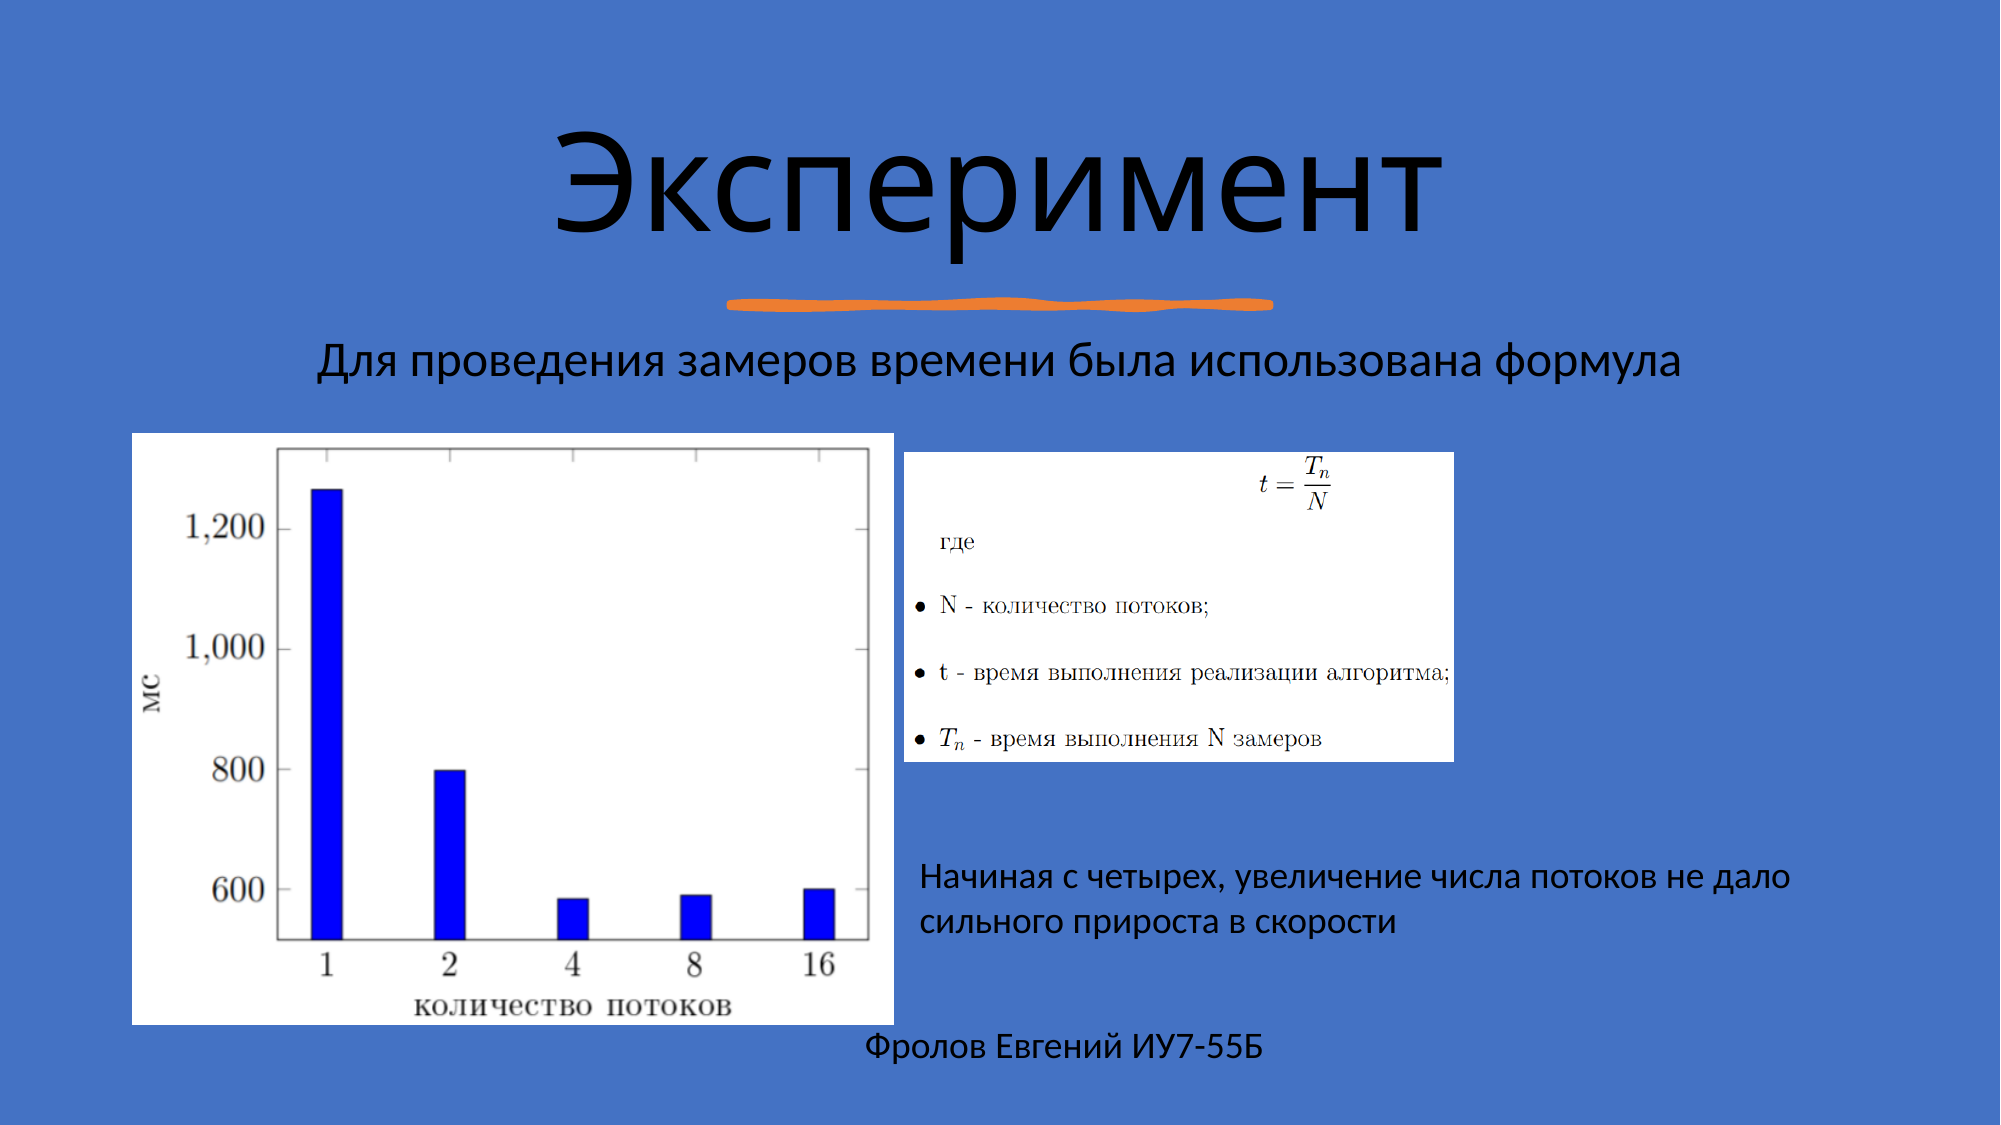

# Эксперимент
Для проведения замеров времени была использована формула
Начиная с четырех, увеличение числа потоков не дало сильного прироста в скорости​
                                                                                                    Фролов Евгений ИУ7-55Б